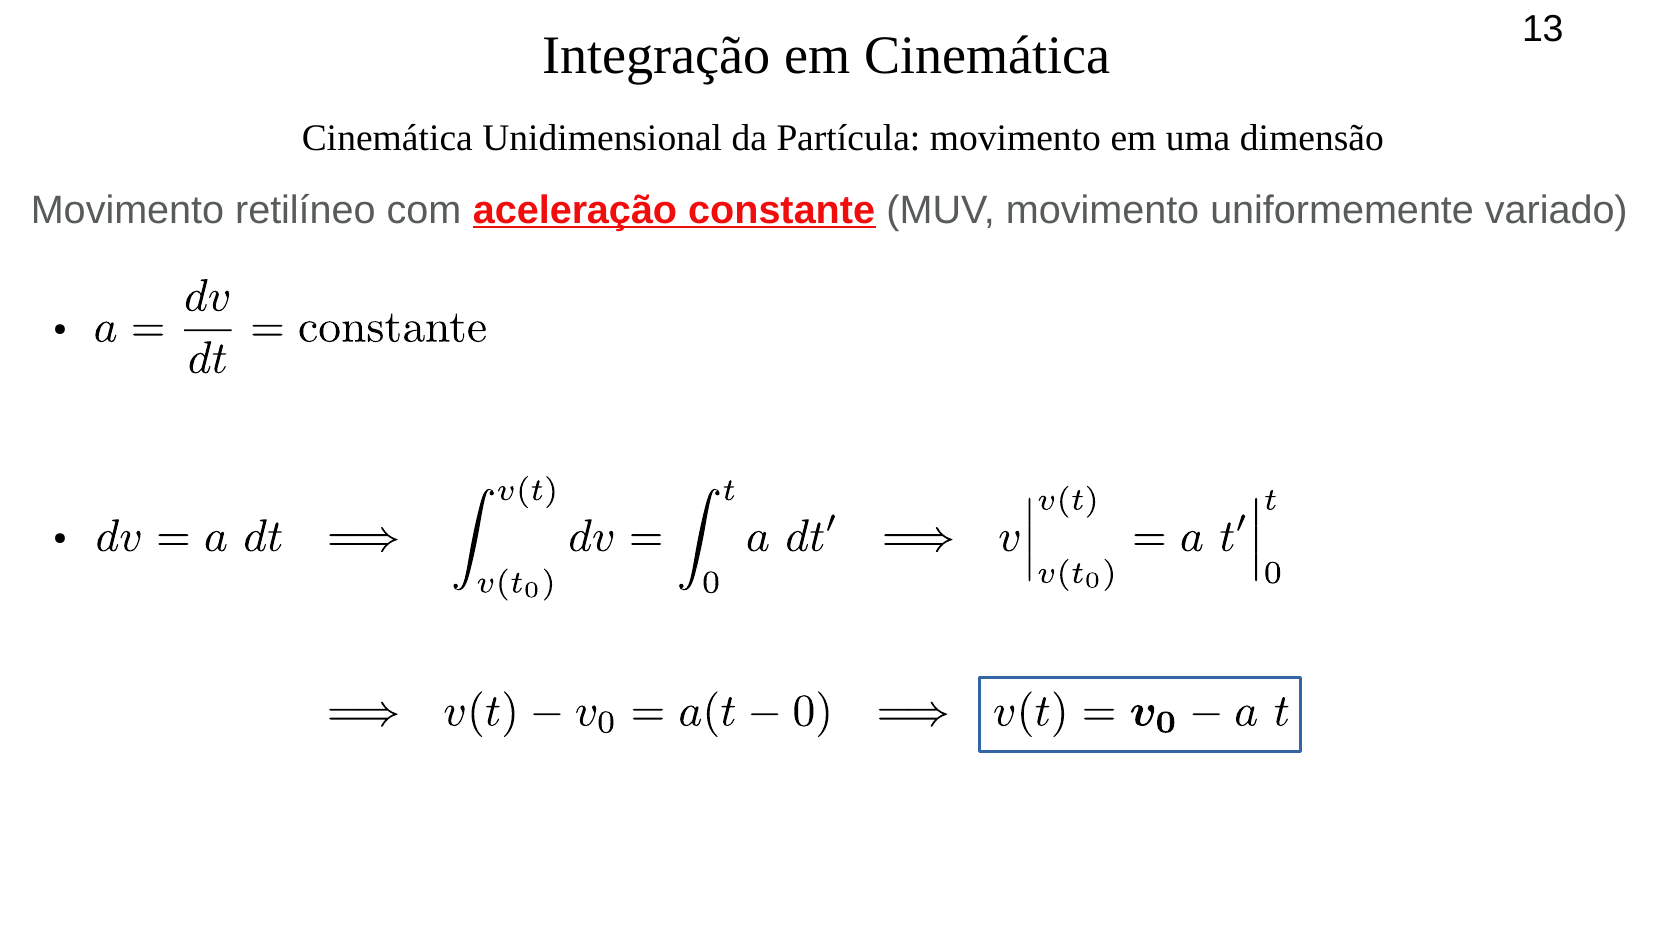

Integração em Cinemática
Cinemática Unidimensional da Partícula: movimento em uma dimensão
Movimento retilíneo com aceleração constante (MUV, movimento uniformemente variado)